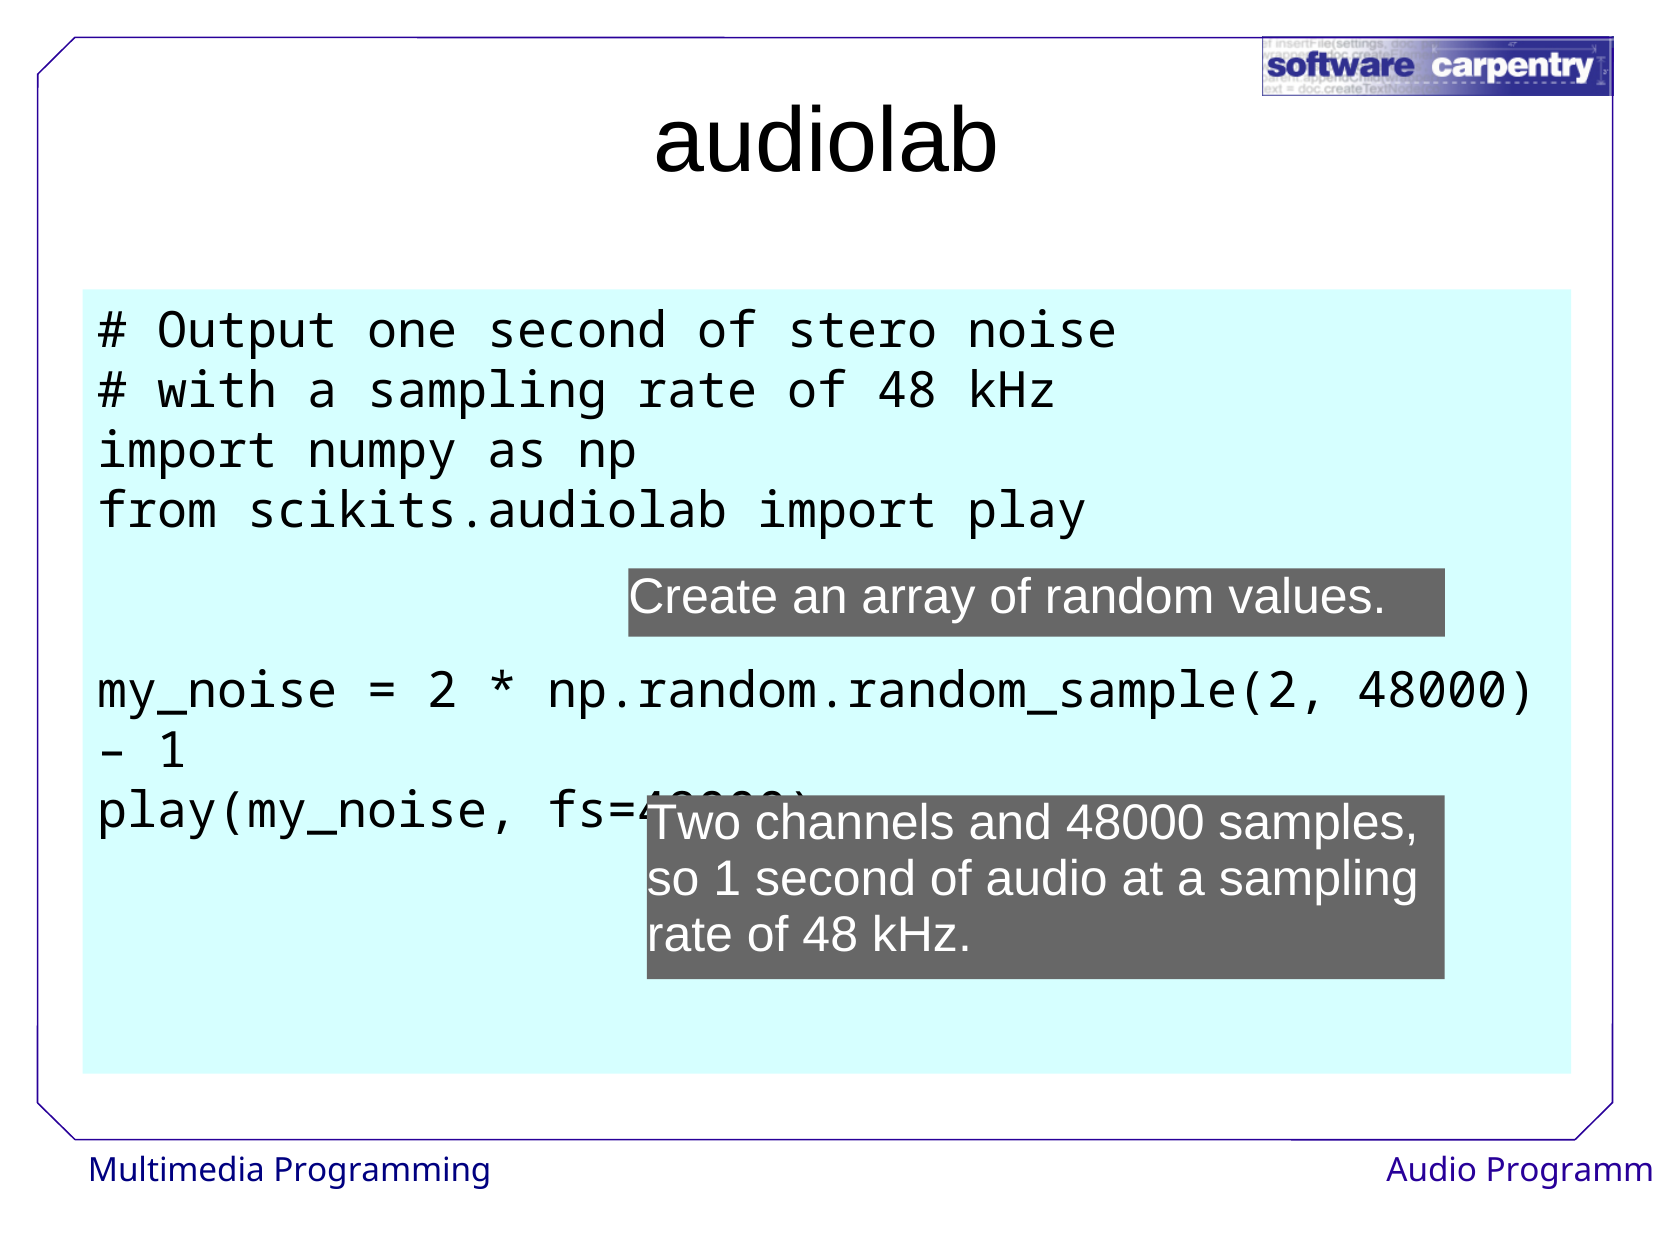

audiolab
# Output one second of stero noise
# with a sampling rate of 48 kHz
import numpy as np
from scikits.audiolab import play
my_noise = 2 * np.random.random_sample(2, 48000) – 1
play(my_noise, fs=48000)
Create an array of random values.
Two channels and 48000 samples, so 1 second of audio at a sampling rate of 48 kHz.